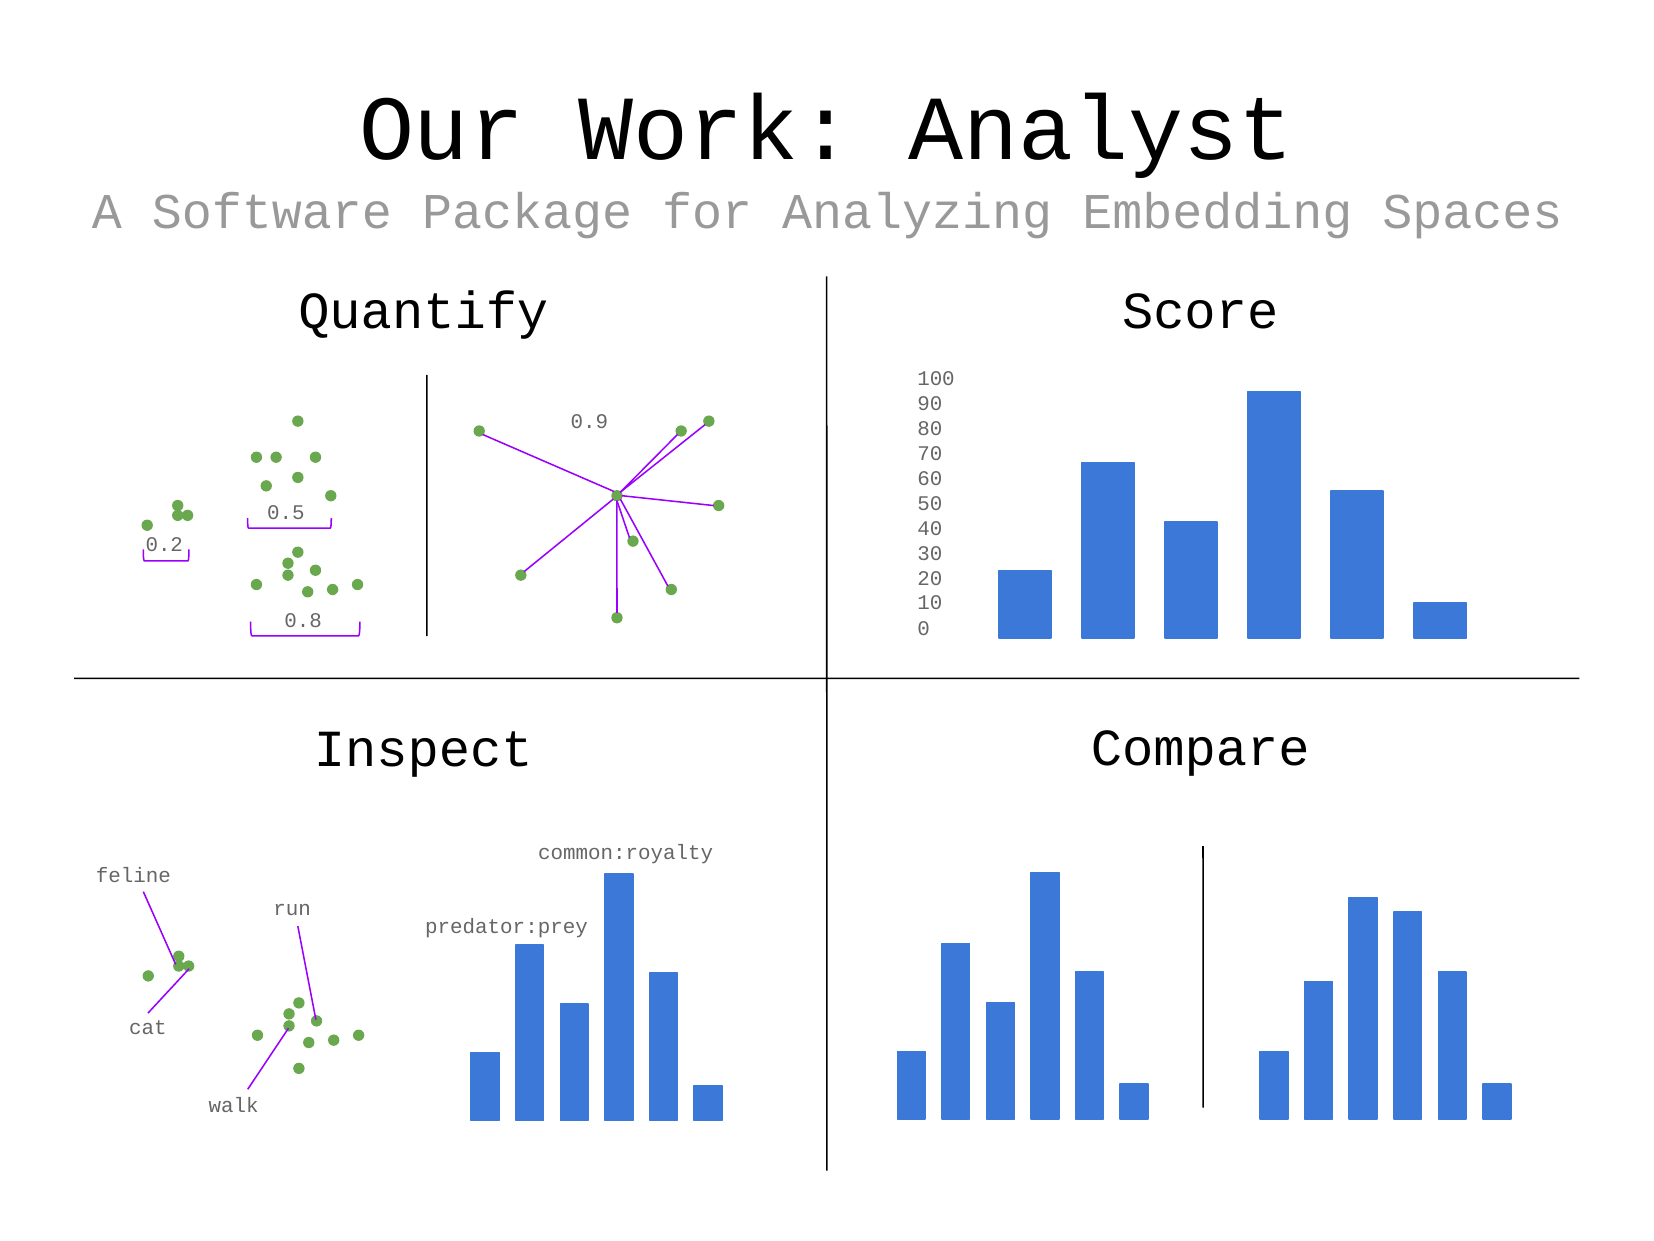

Our Work: Analyst
A Software Package for Analyzing Embedding Spaces
Score
Compare
Quantify
Inspect
100
90
80
70
60
50
40
30
20
10
0
0.9
0.5
0.2
0.8
common:royalty
feline
run
predator:prey
cat
walk